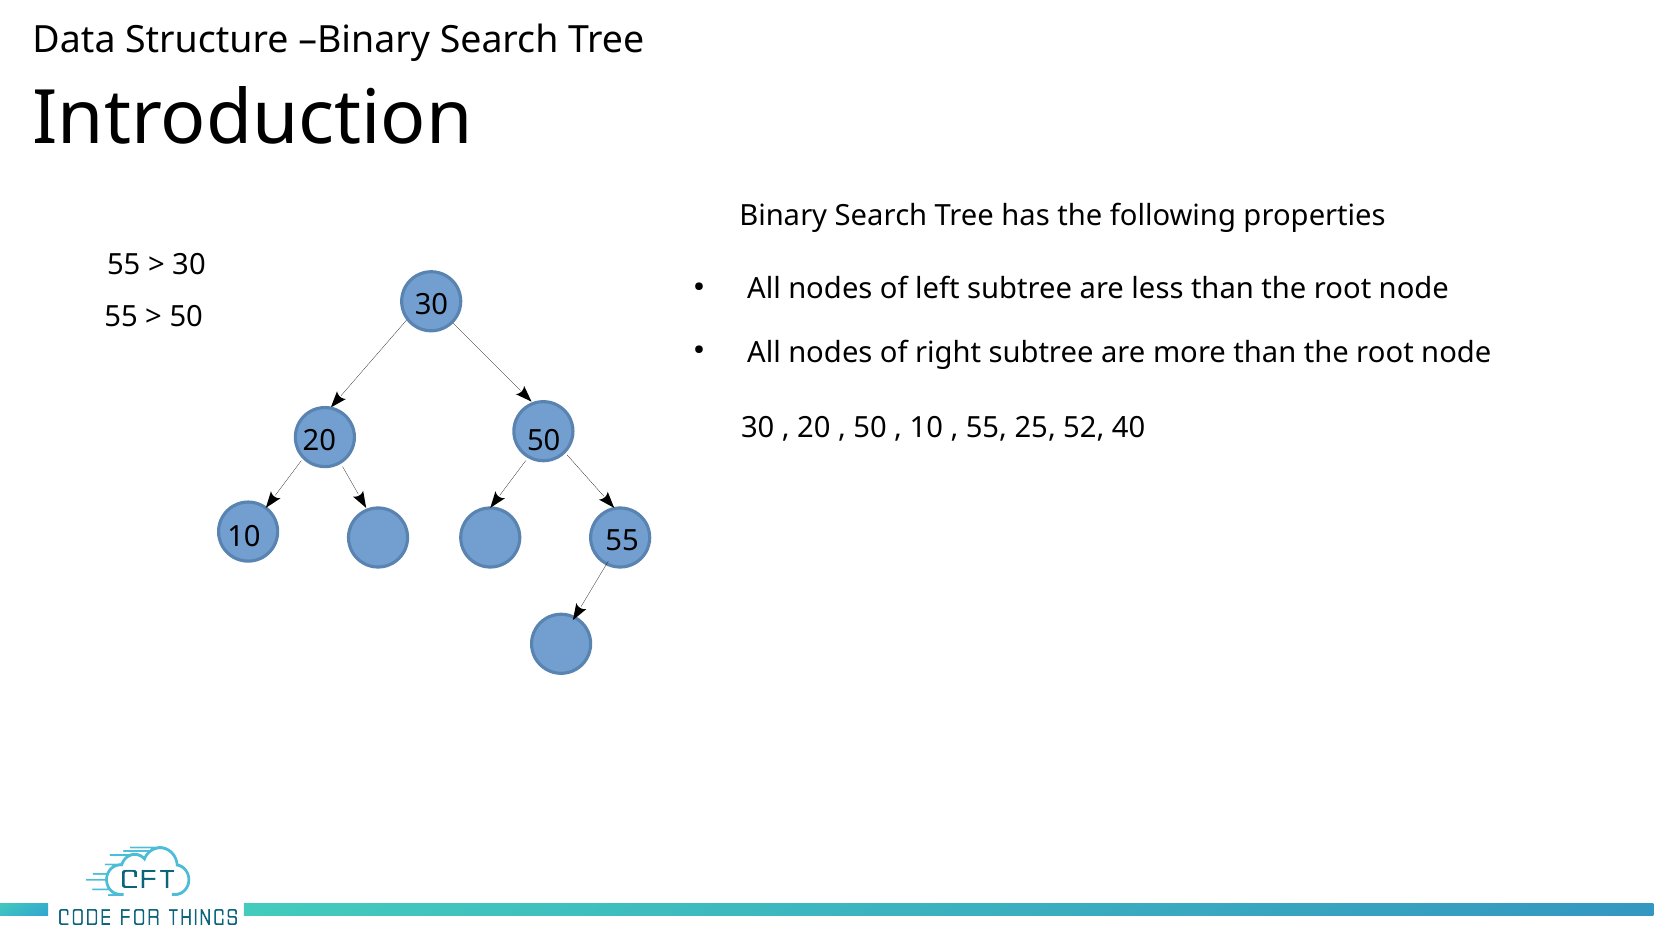

# Data Structure –Binary Search Tree Introduction
Binary Search Tree has the following properties
55 > 30
All nodes of left subtree are less than the root node
All nodes of right subtree are more than the root node
30
55 > 50
30 , 20 , 50 , 10 , 55, 25, 52, 40
20
50
10
55